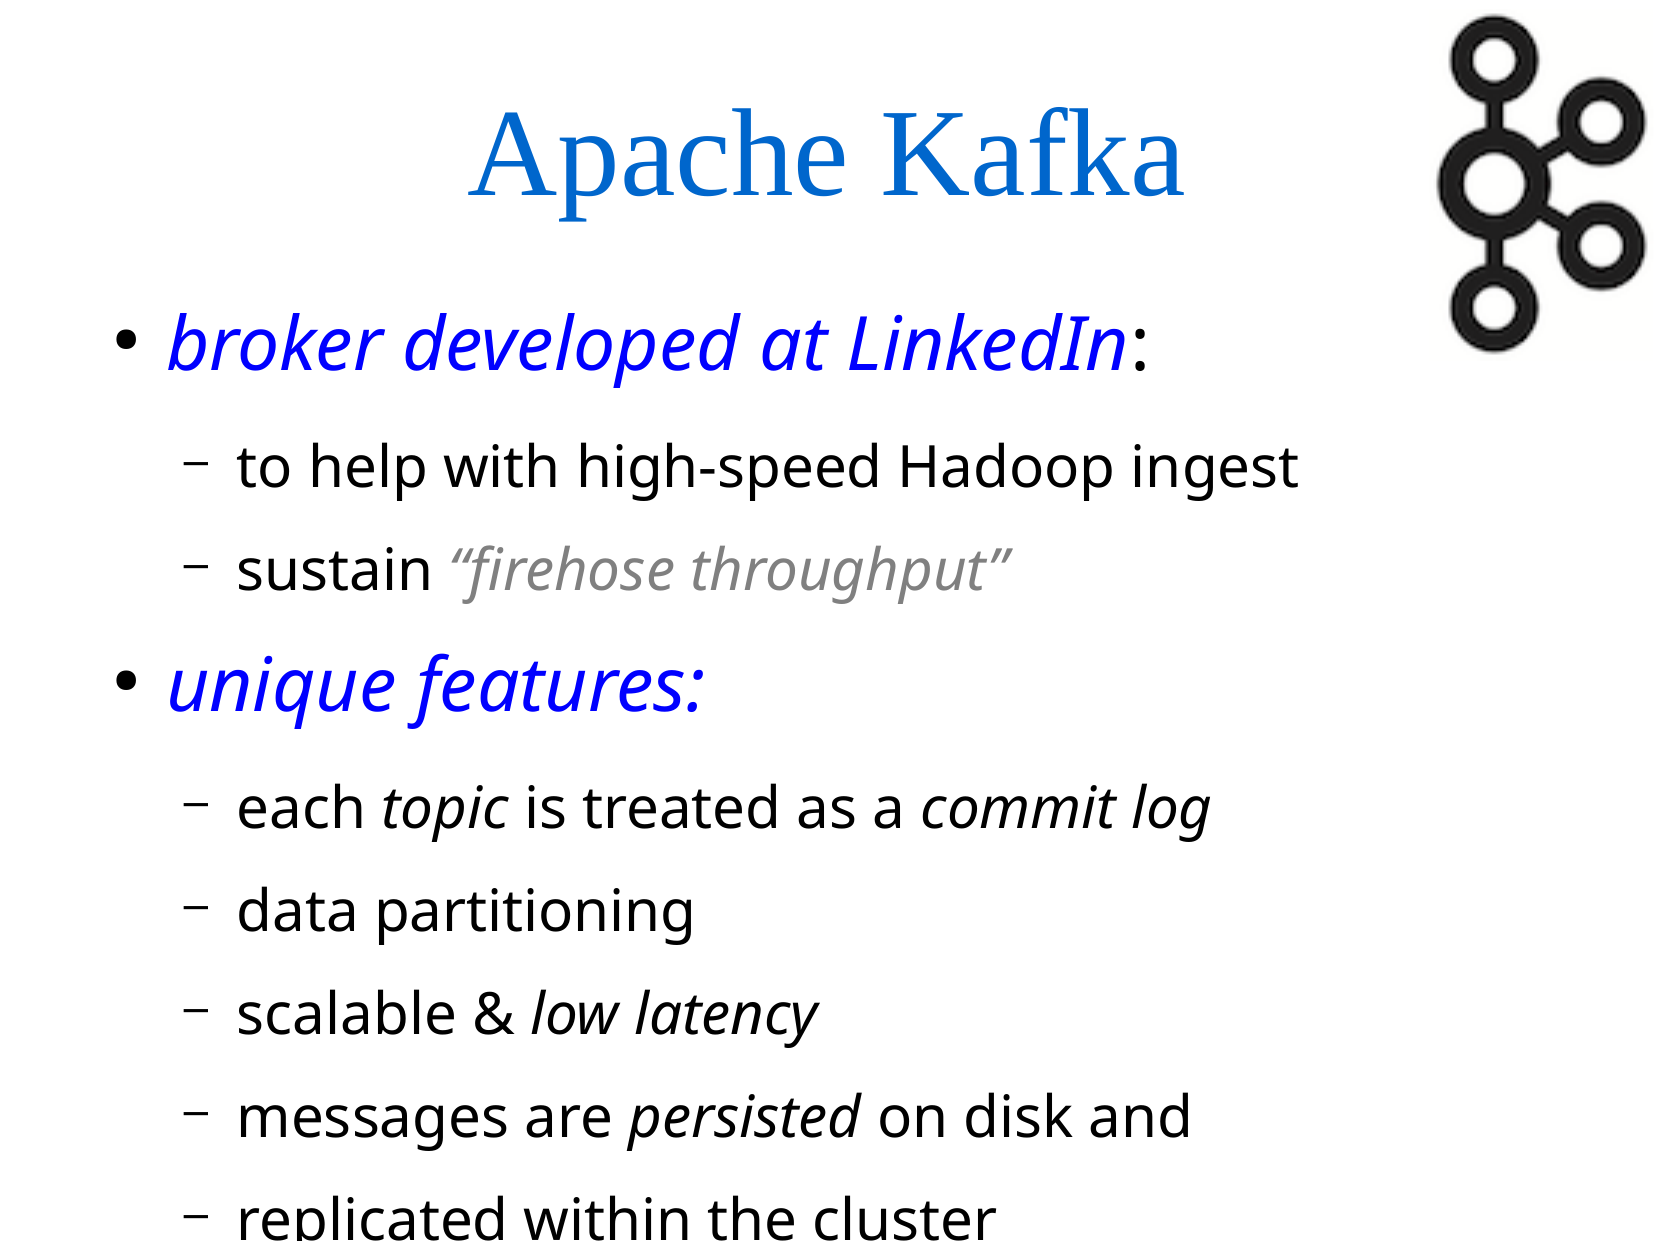

# Apache Kafka
broker developed at LinkedIn:
to help with high-speed Hadoop ingest
sustain “firehose throughput”
unique features:
each topic is treated as a commit log
data partitioning
scalable & low latency
messages are persisted on disk and
replicated within the cluster